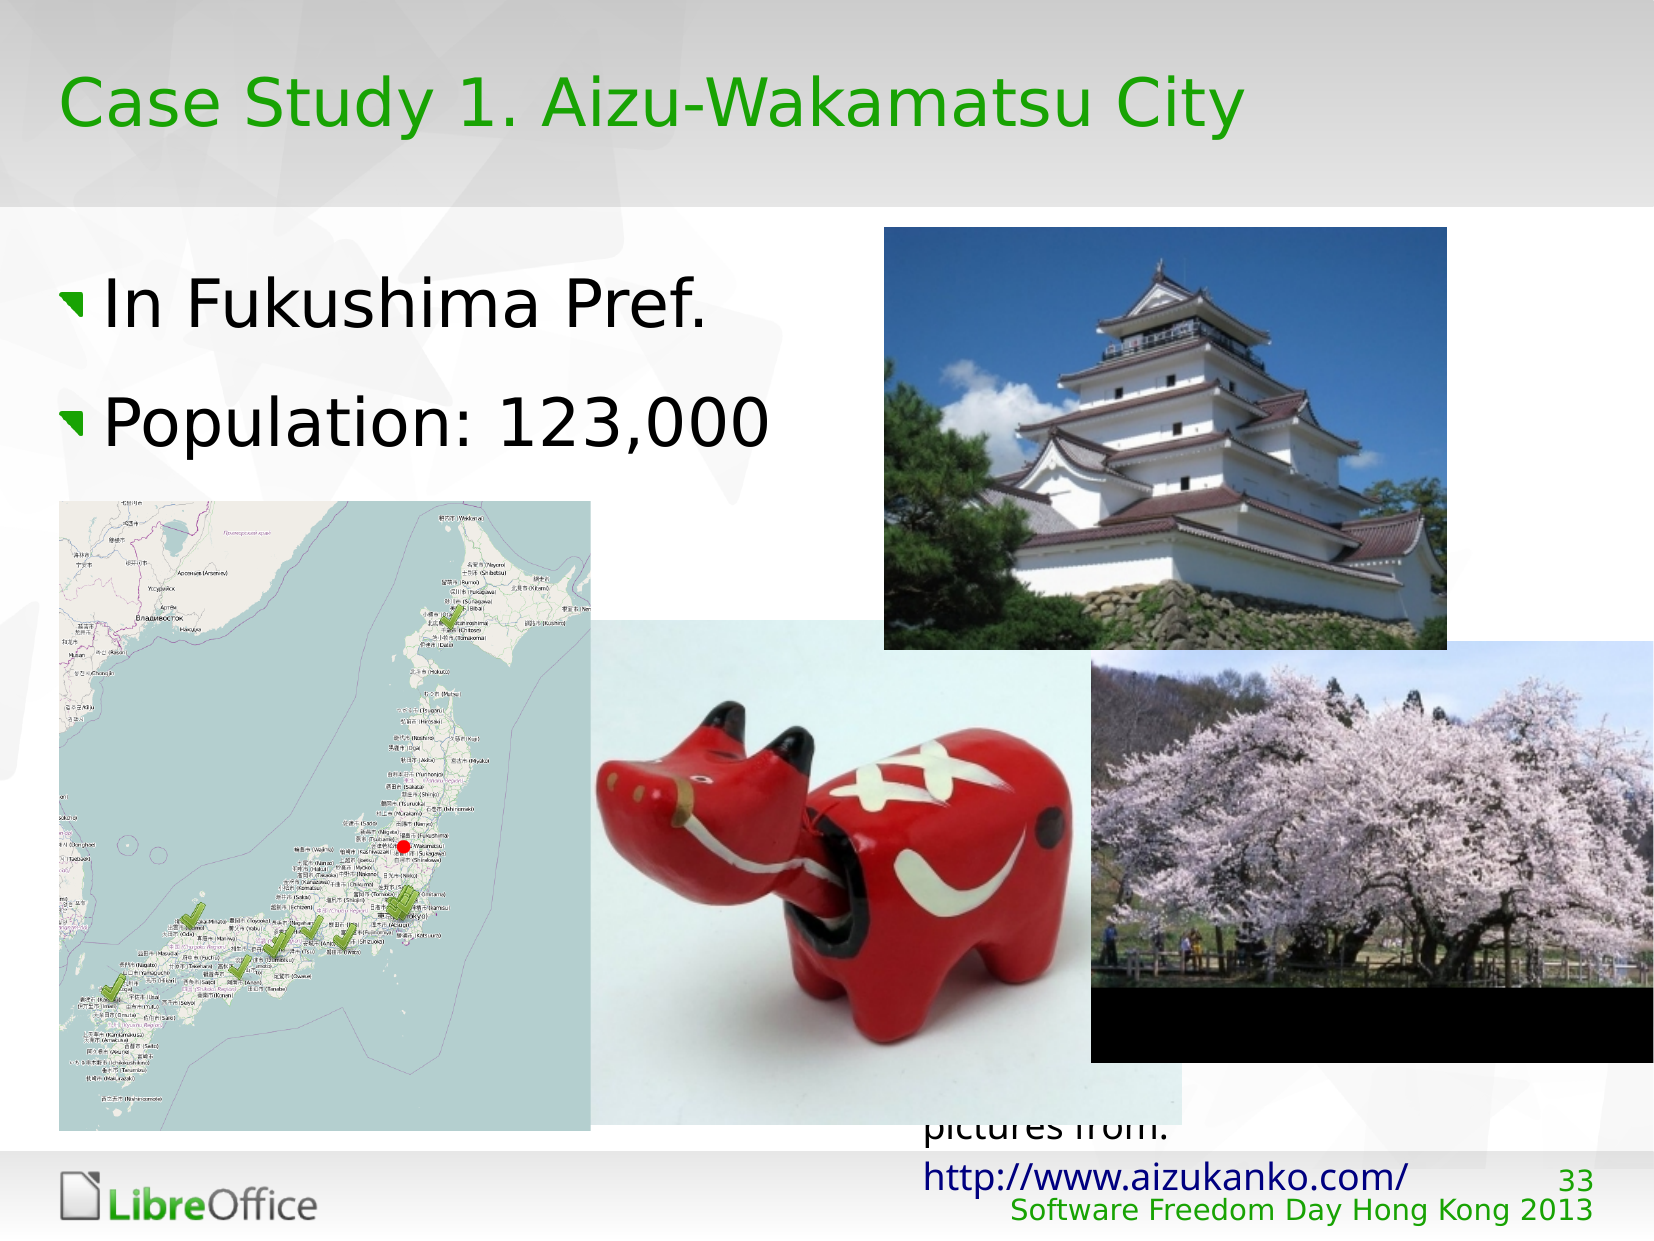

# Case Study 1. Aizu-Wakamatsu City
In Fukushima Pref.
Population: 123,000
pictures from: http://www.aizukanko.com/
33
Software Freedom Day Hong Kong 2013